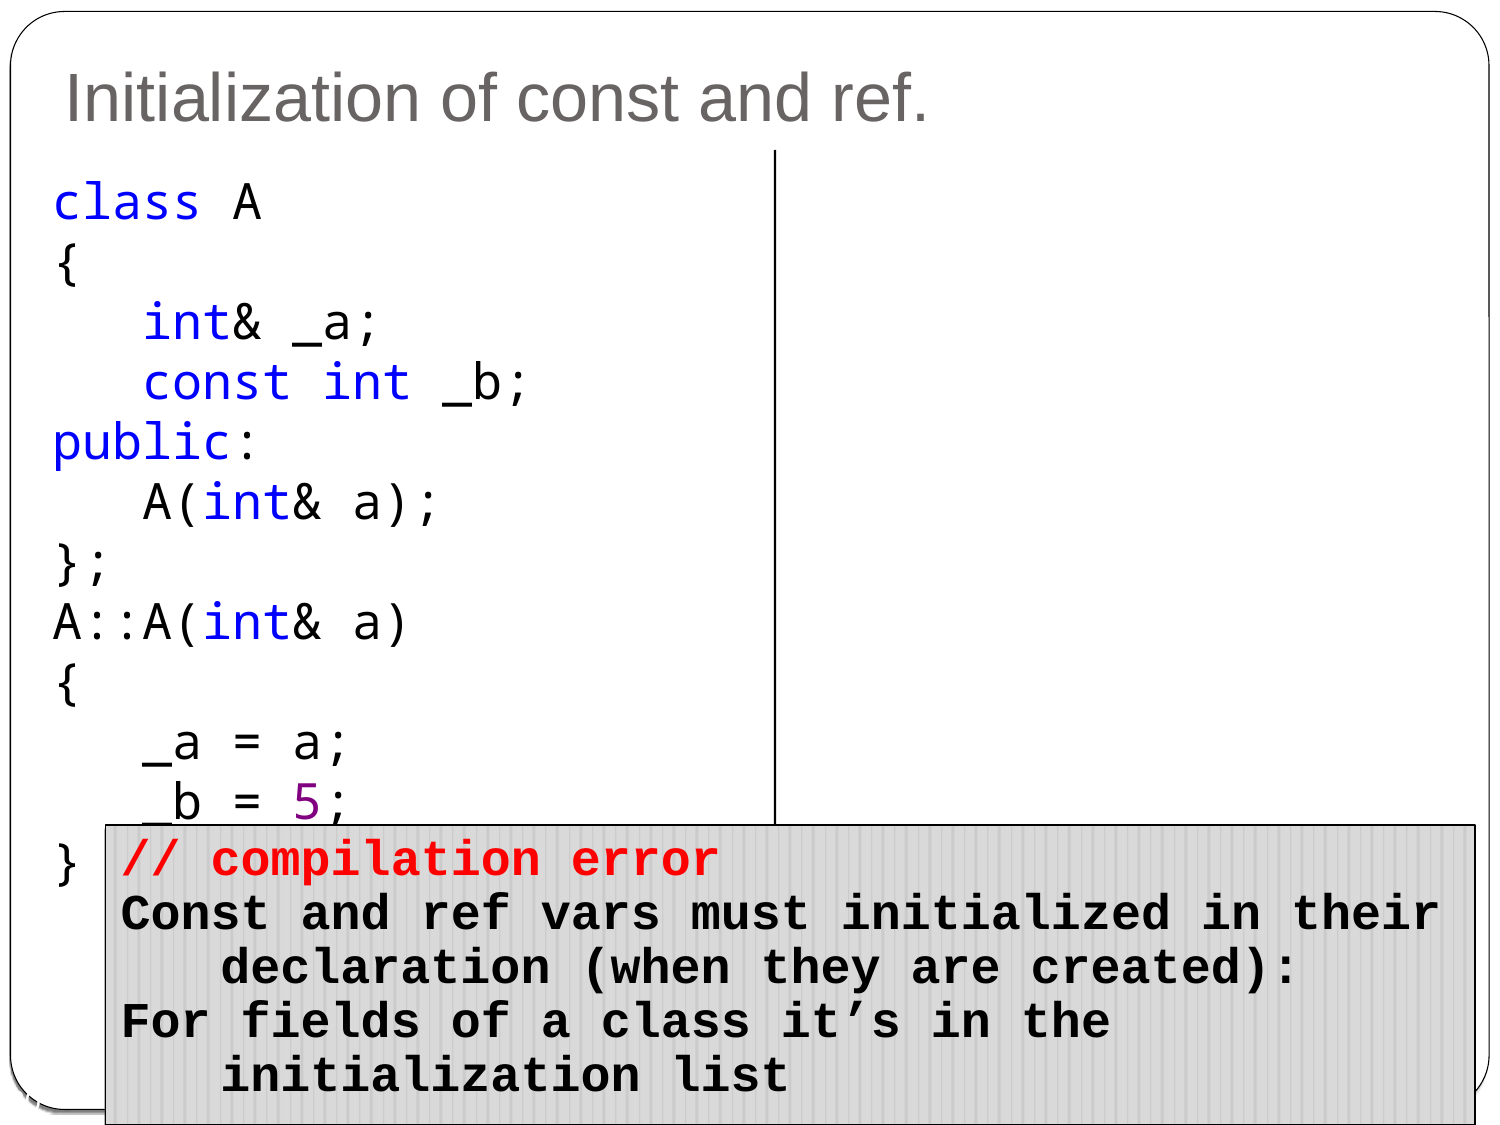

# Initialization of const and ref.
class A
{
   int& _a;
   const int _b;
public:
   A(int& a);
};
A::A(int& a)
{
   _a = a;
   _b = 5;
}
// compilation error
Const and ref vars must initialized in their declaration (when they are created):
For fields of a class it’s in the initialization list